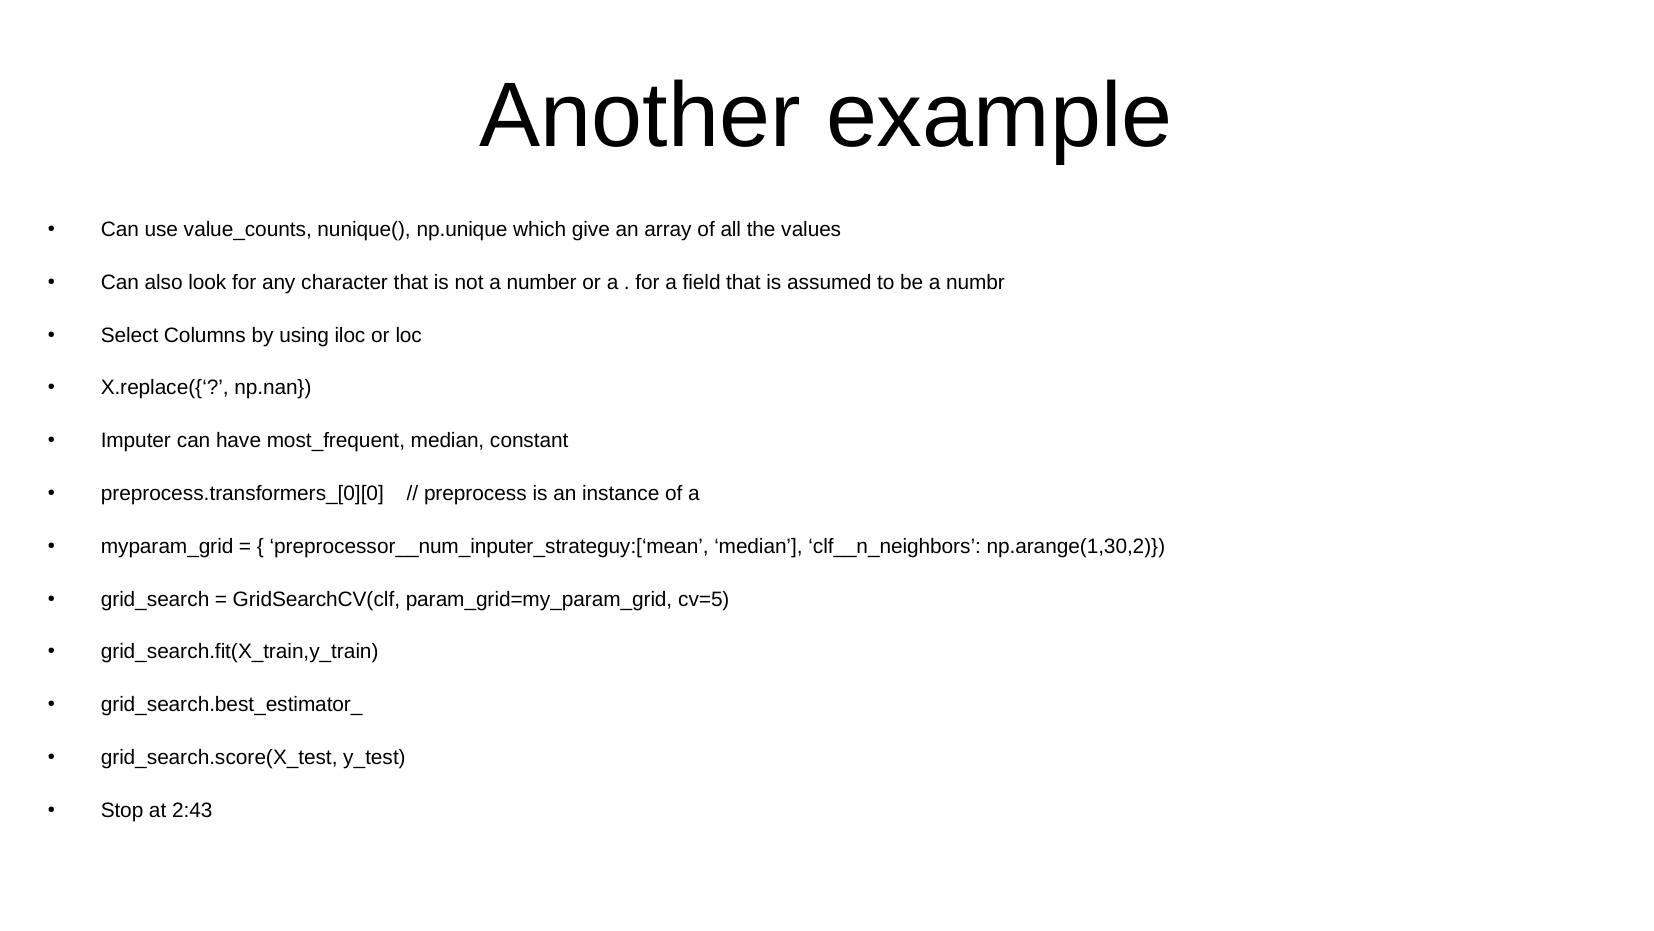

# Another example
Can use value_counts, nunique(), np.unique which give an array of all the values
Can also look for any character that is not a number or a . for a field that is assumed to be a numbr
Select Columns by using iloc or loc
X.replace({‘?’, np.nan})
Imputer can have most_frequent, median, constant
preprocess.transformers_[0][0] // preprocess is an instance of a
myparam_grid = { ‘preprocessor__num_inputer_strateguy:[‘mean’, ‘median’], ‘clf__n_neighbors’: np.arange(1,30,2)})
grid_search = GridSearchCV(clf, param_grid=my_param_grid, cv=5)
grid_search.fit(X_train,y_train)
grid_search.best_estimator_
grid_search.score(X_test, y_test)
Stop at 2:43